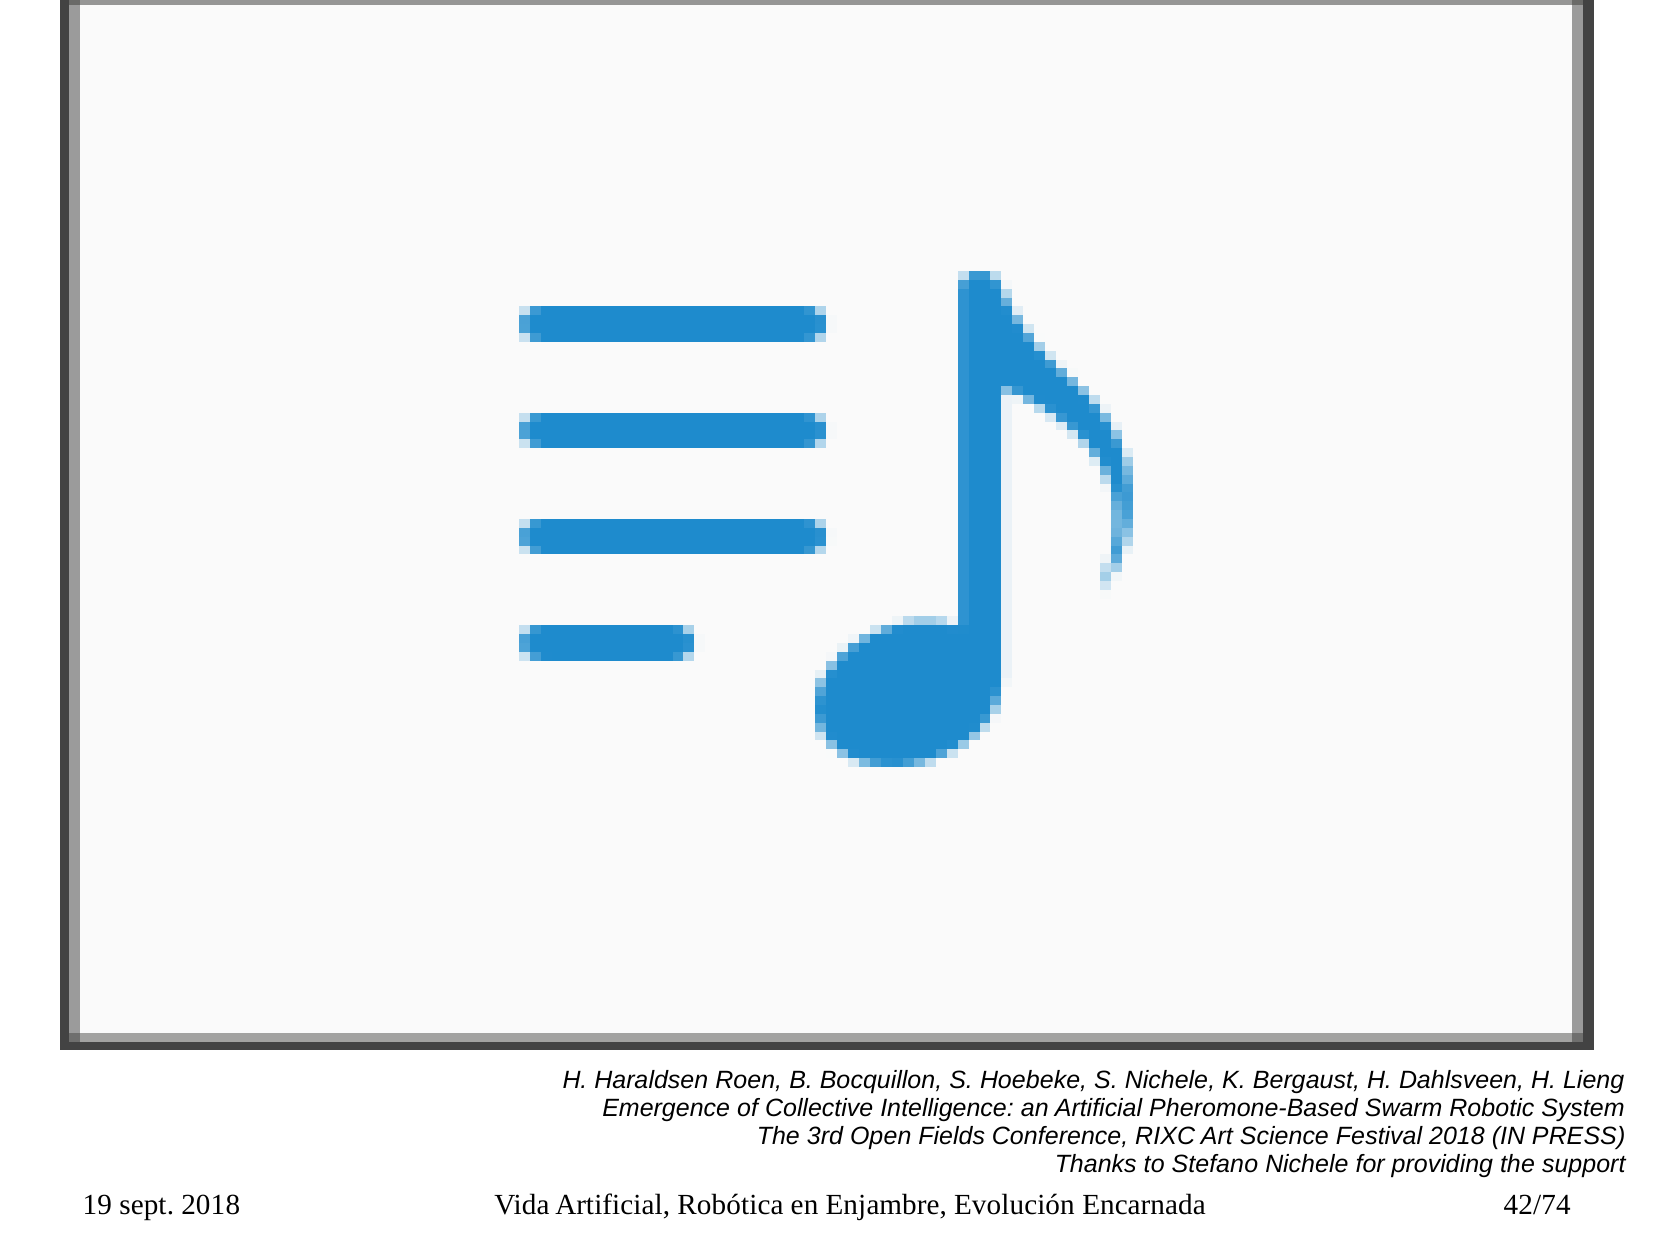

H. Haraldsen Roen, B. Bocquillon, S. Hoebeke, S. Nichele, K. Bergaust, H. Dahlsveen, H. Lieng
Emergence of Collective Intelligence: an Artificial Pheromone-Based Swarm Robotic System
The 3rd Open Fields Conference, RIXC Art Science Festival 2018 (IN PRESS)
Thanks to Stefano Nichele for providing the support
19 sept. 2018
Vida Artificial, Robótica en Enjambre, Evolución Encarnada
42